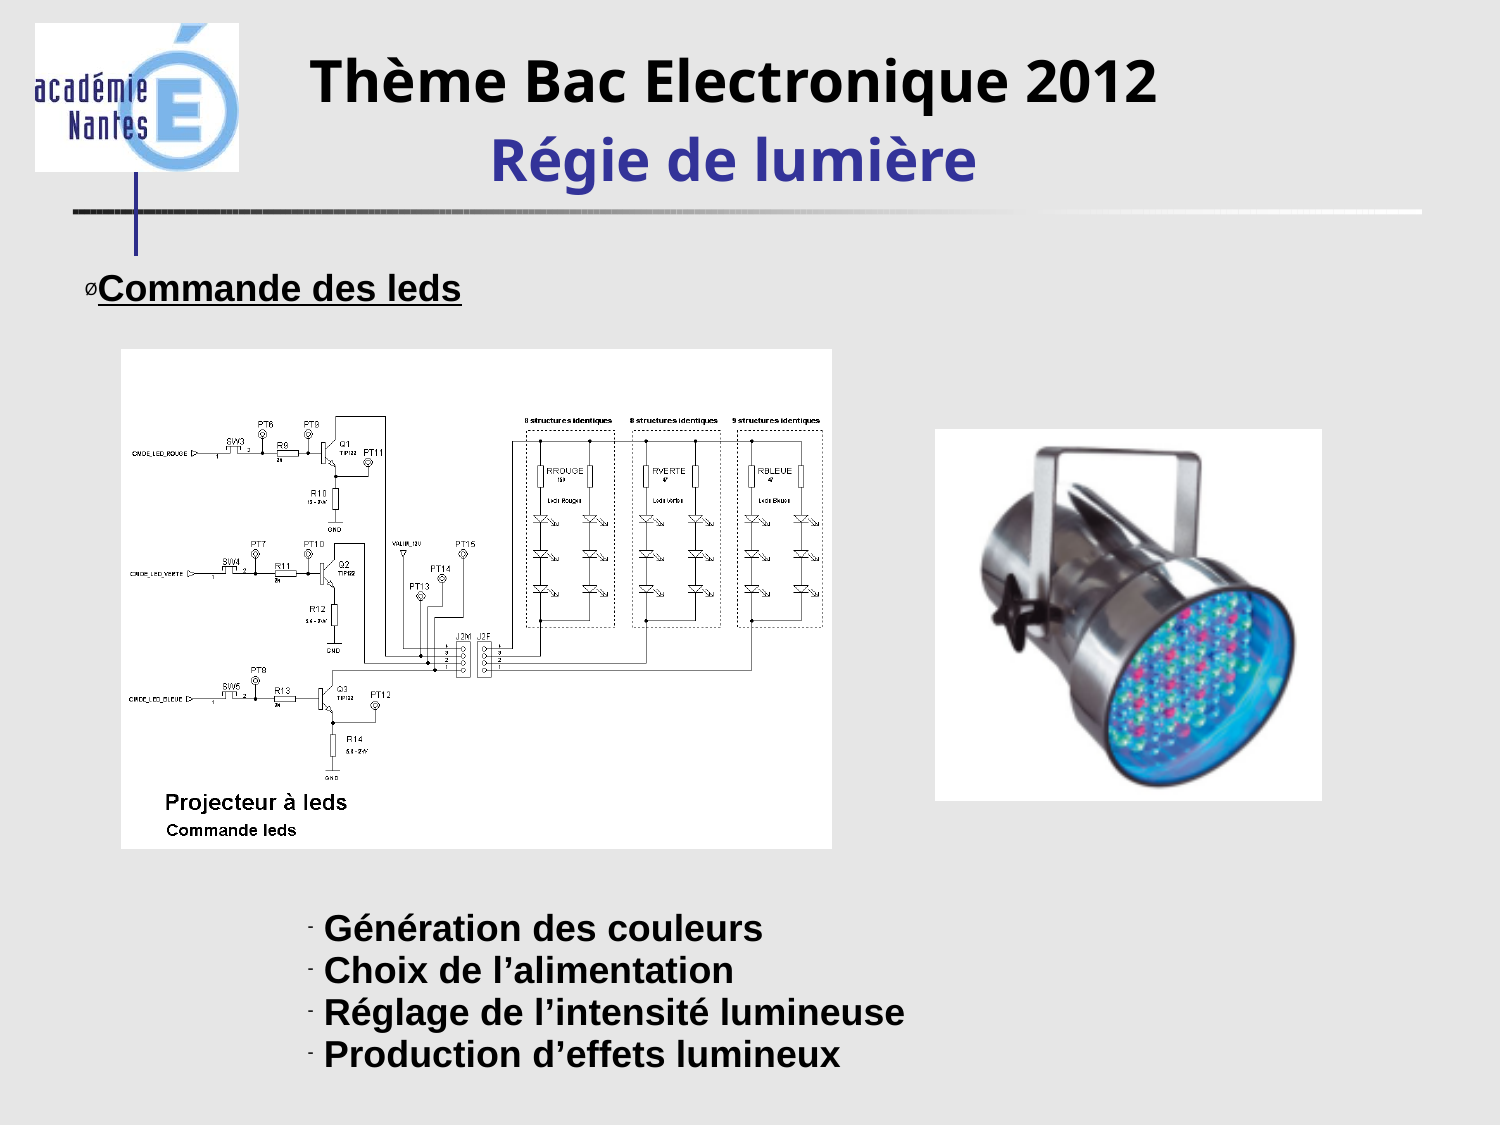

Thème Bac Electronique 2012
Régie de lumière
Commande des leds
 Génération des couleurs
 Choix de l’alimentation
 Réglage de l’intensité lumineuse
 Production d’effets lumineux